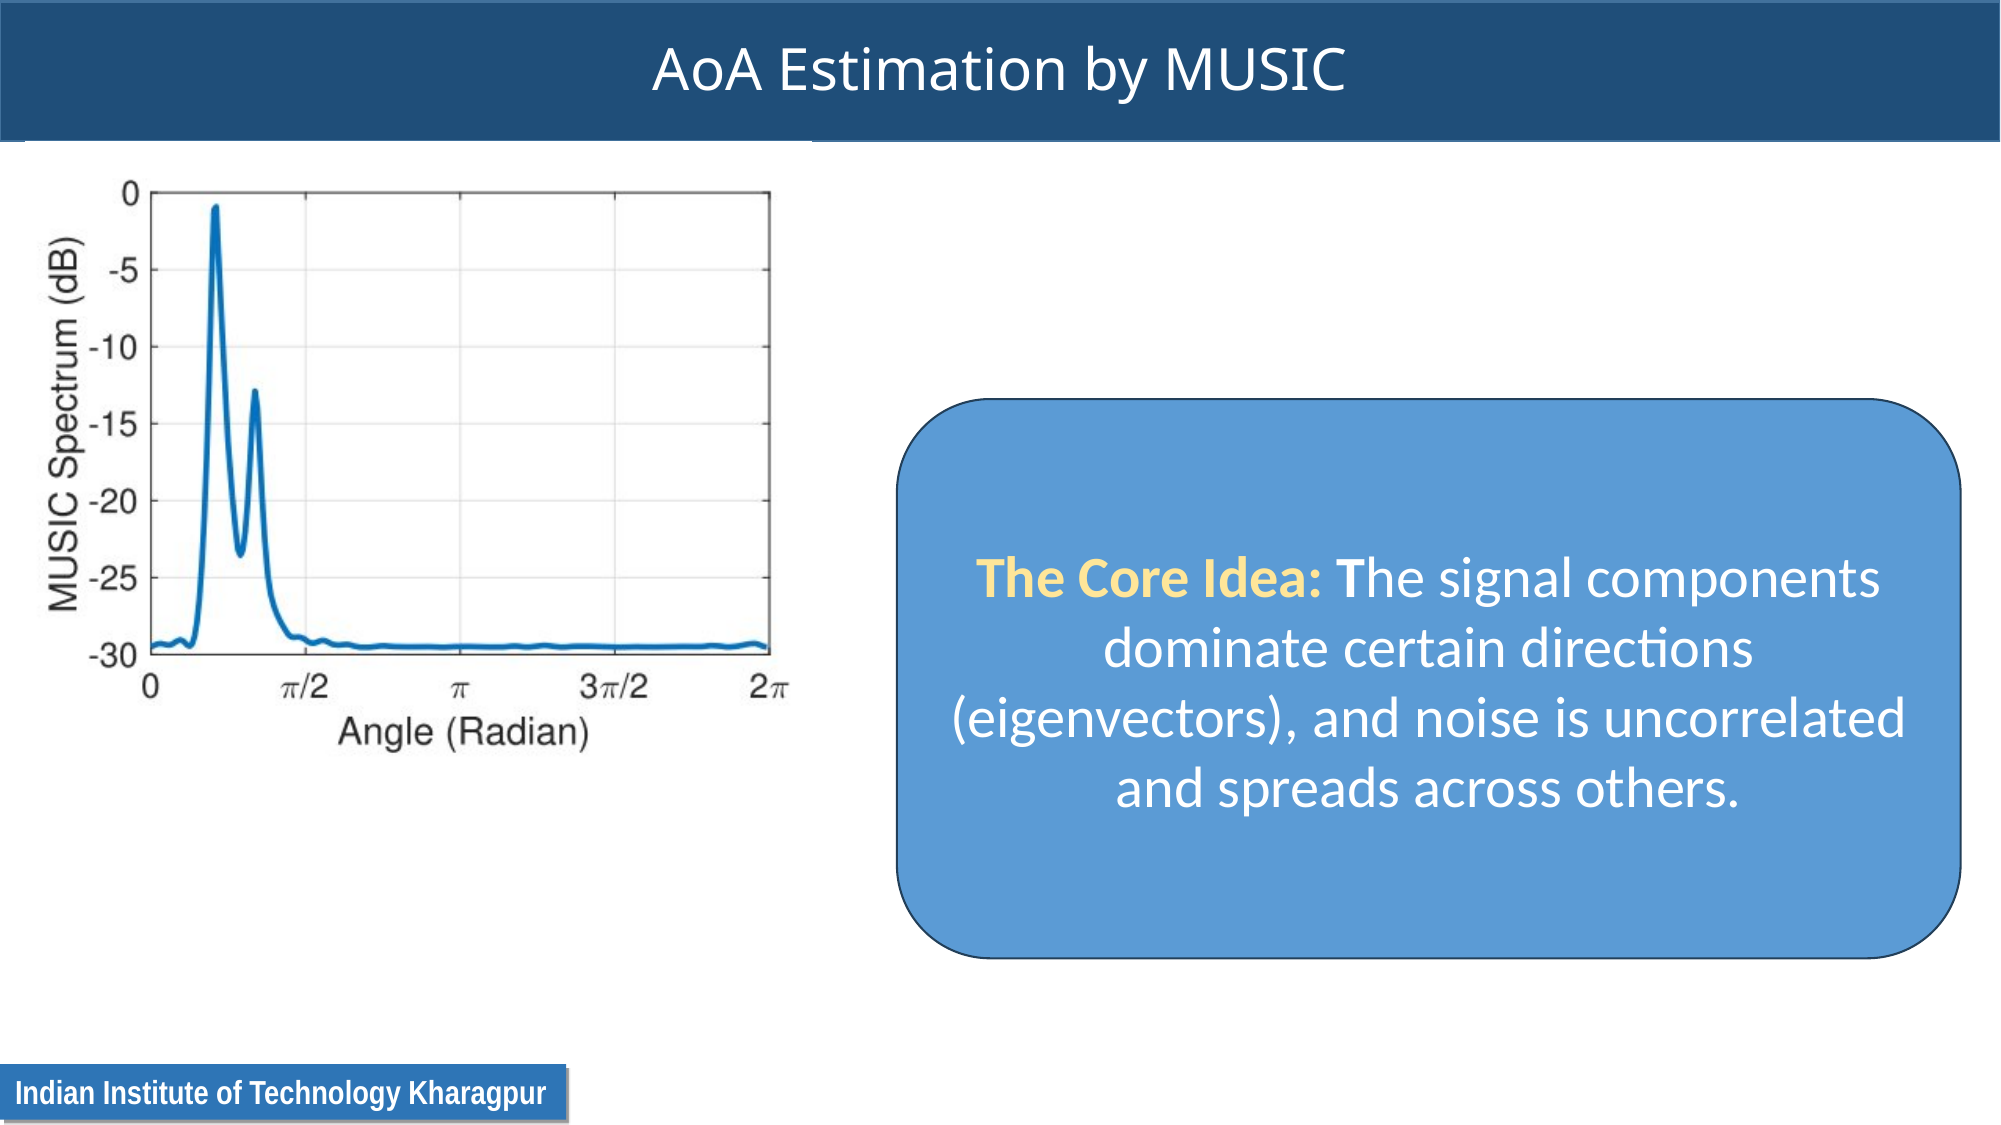

# AoA Estimation by MUSIC
The Core Idea: The signal components dominate certain directions (eigenvectors), and noise is uncorrelated and spreads across others.